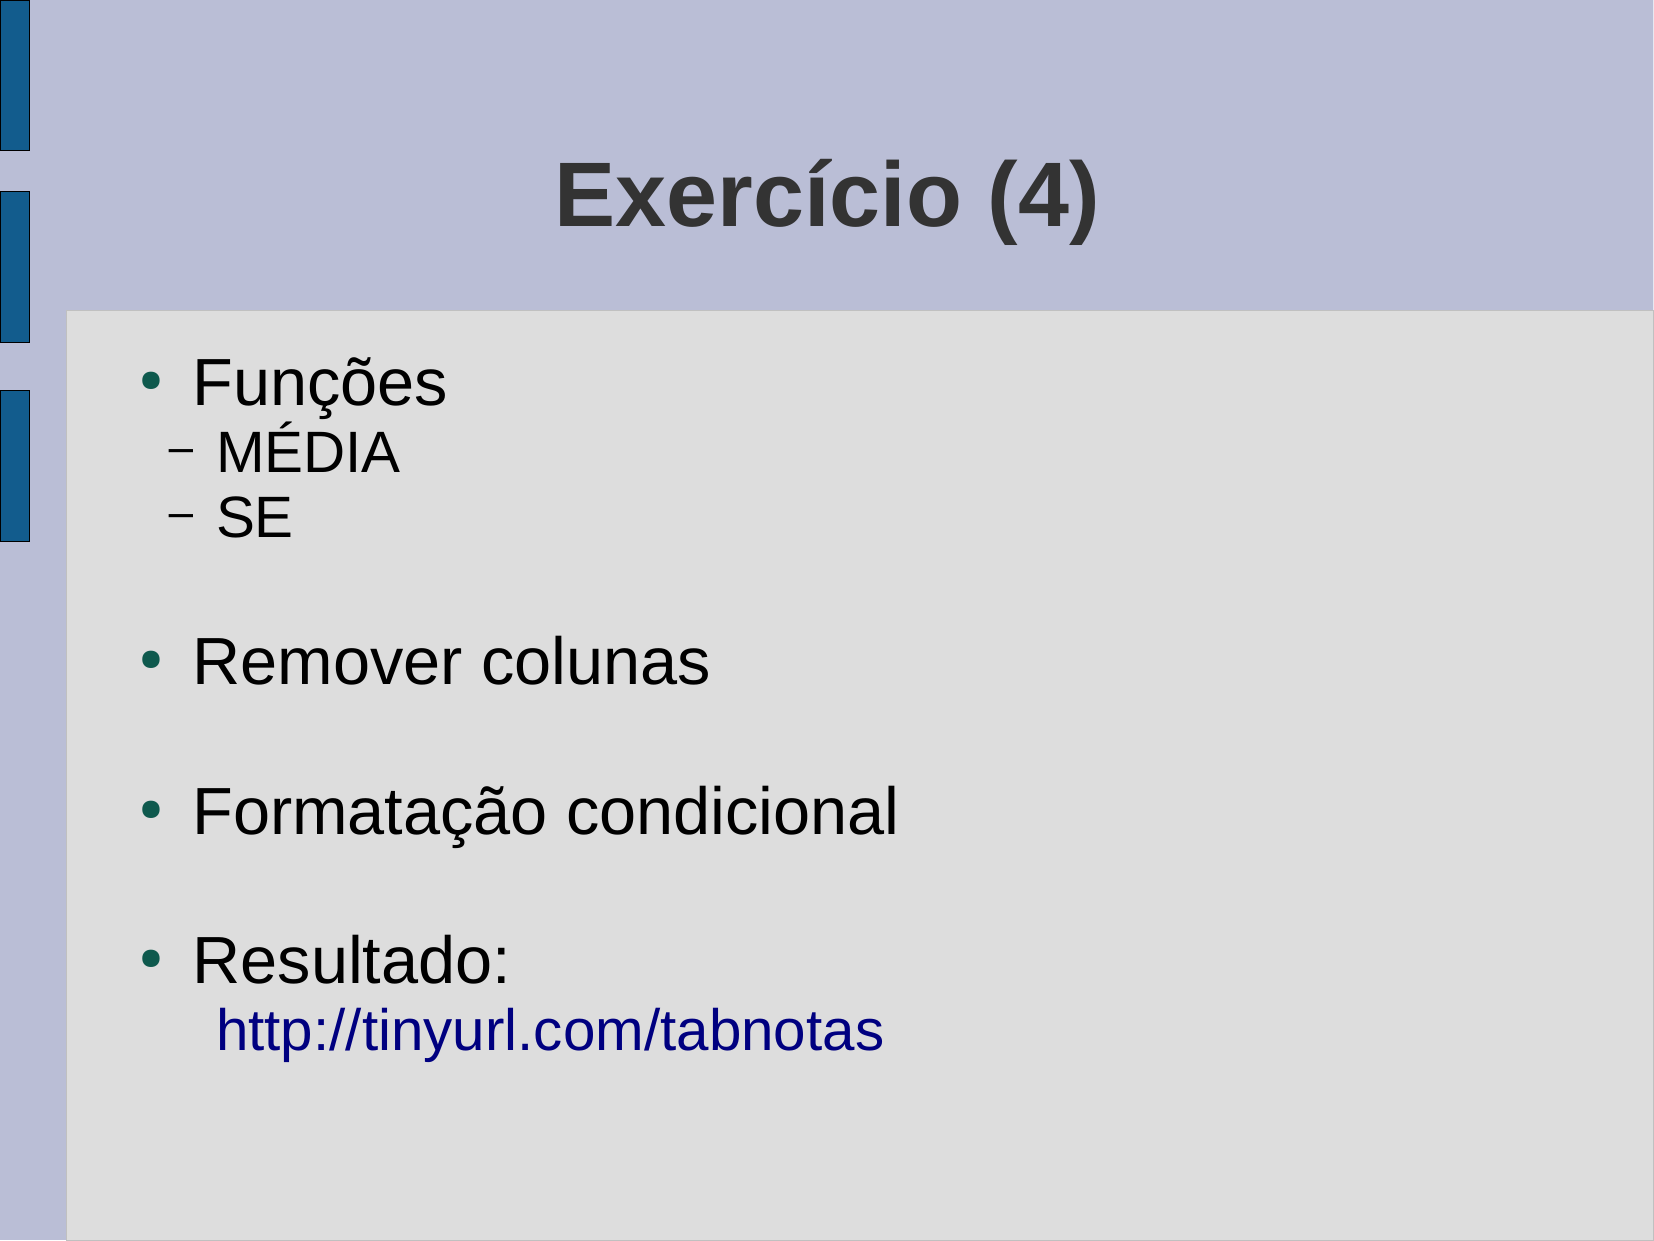

# Exercício (4)
Funções
MÉDIA
SE
Remover colunas
Formatação condicional
Resultado:
http://tinyurl.com/tabnotas